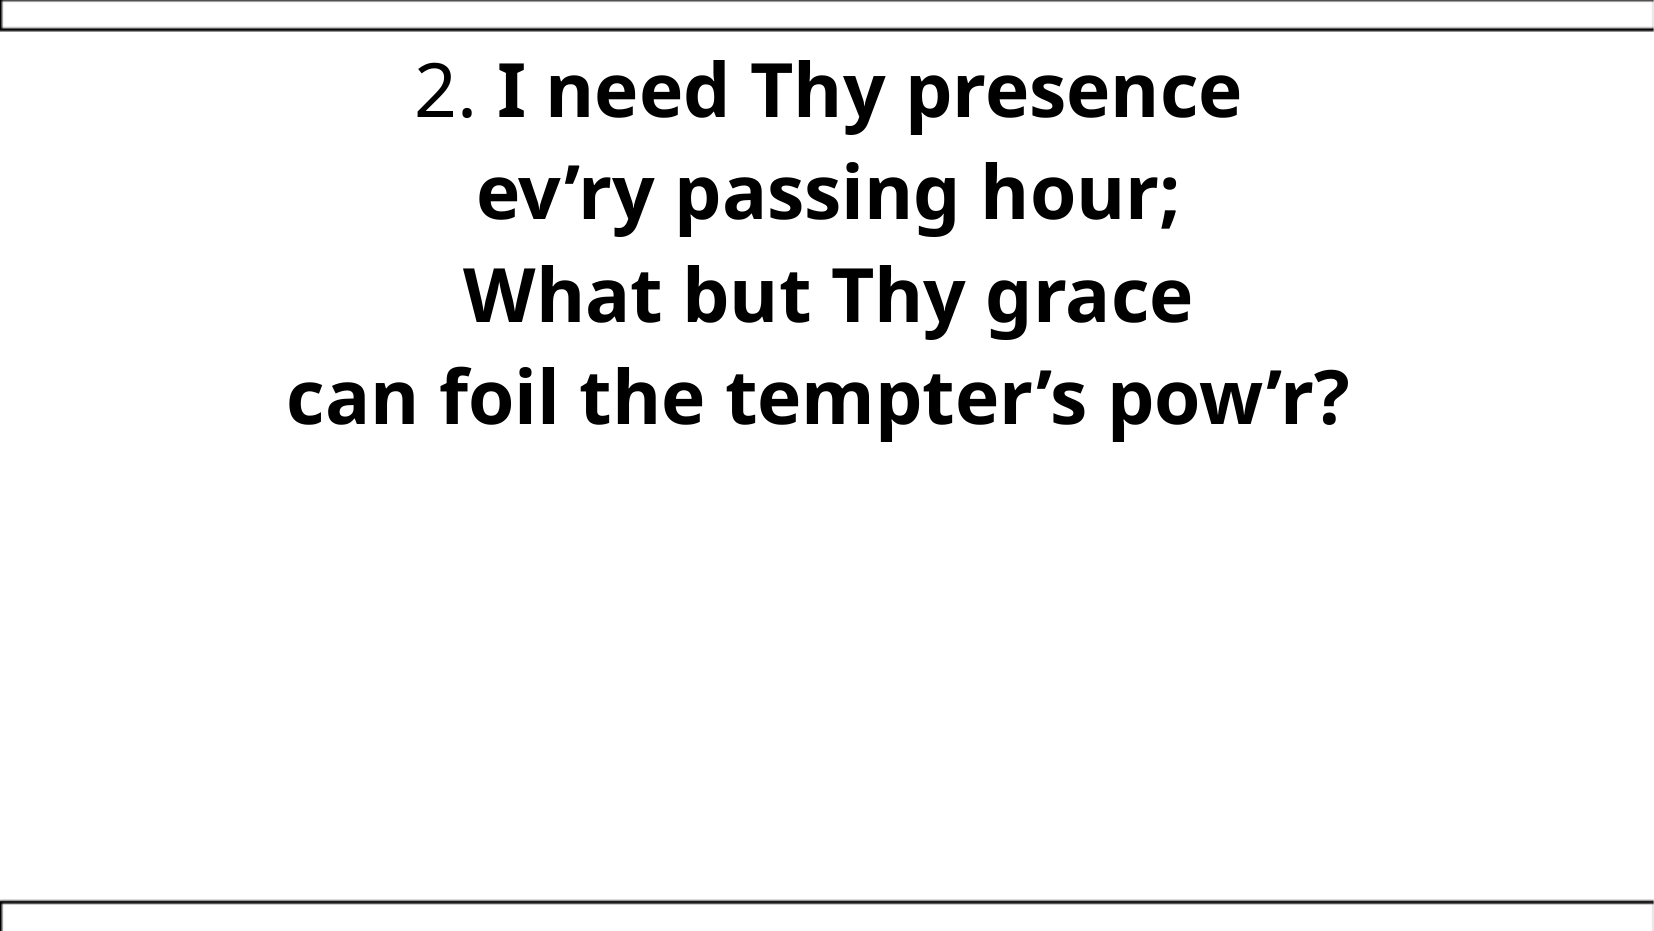

2. I need Thy presence
ev’ry passing hour;
What but Thy grace
can foil the tempter’s pow’r?